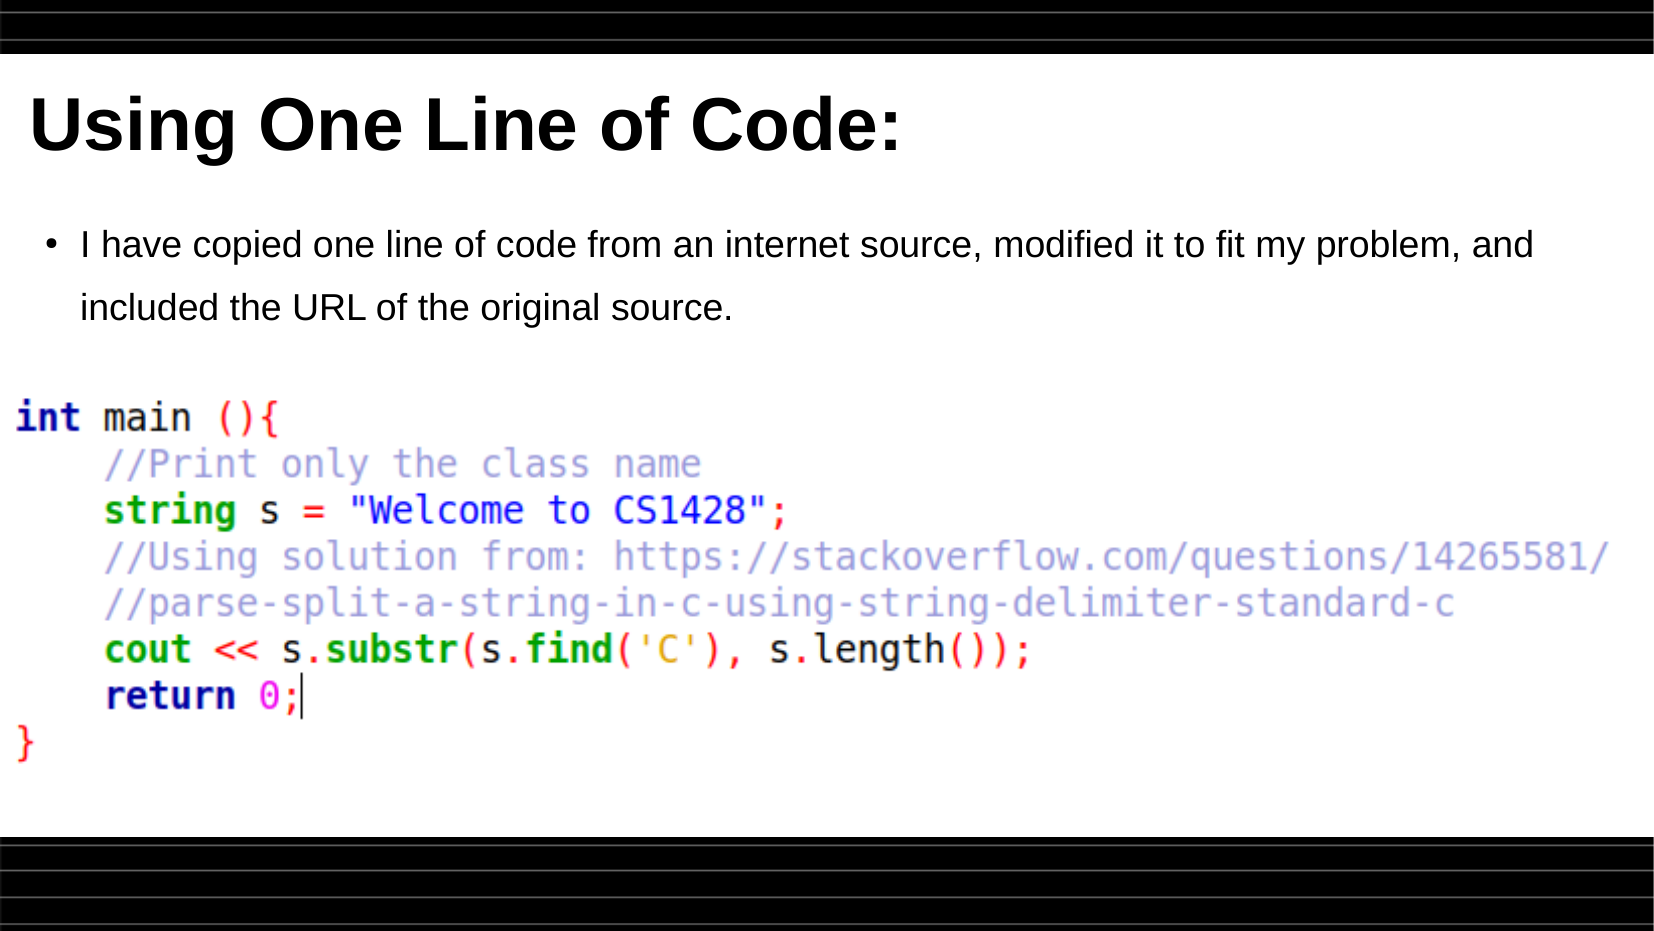

Using One Line of Code:
I have copied one line of code from an internet source, modified it to fit my problem, and included the URL of the original source.